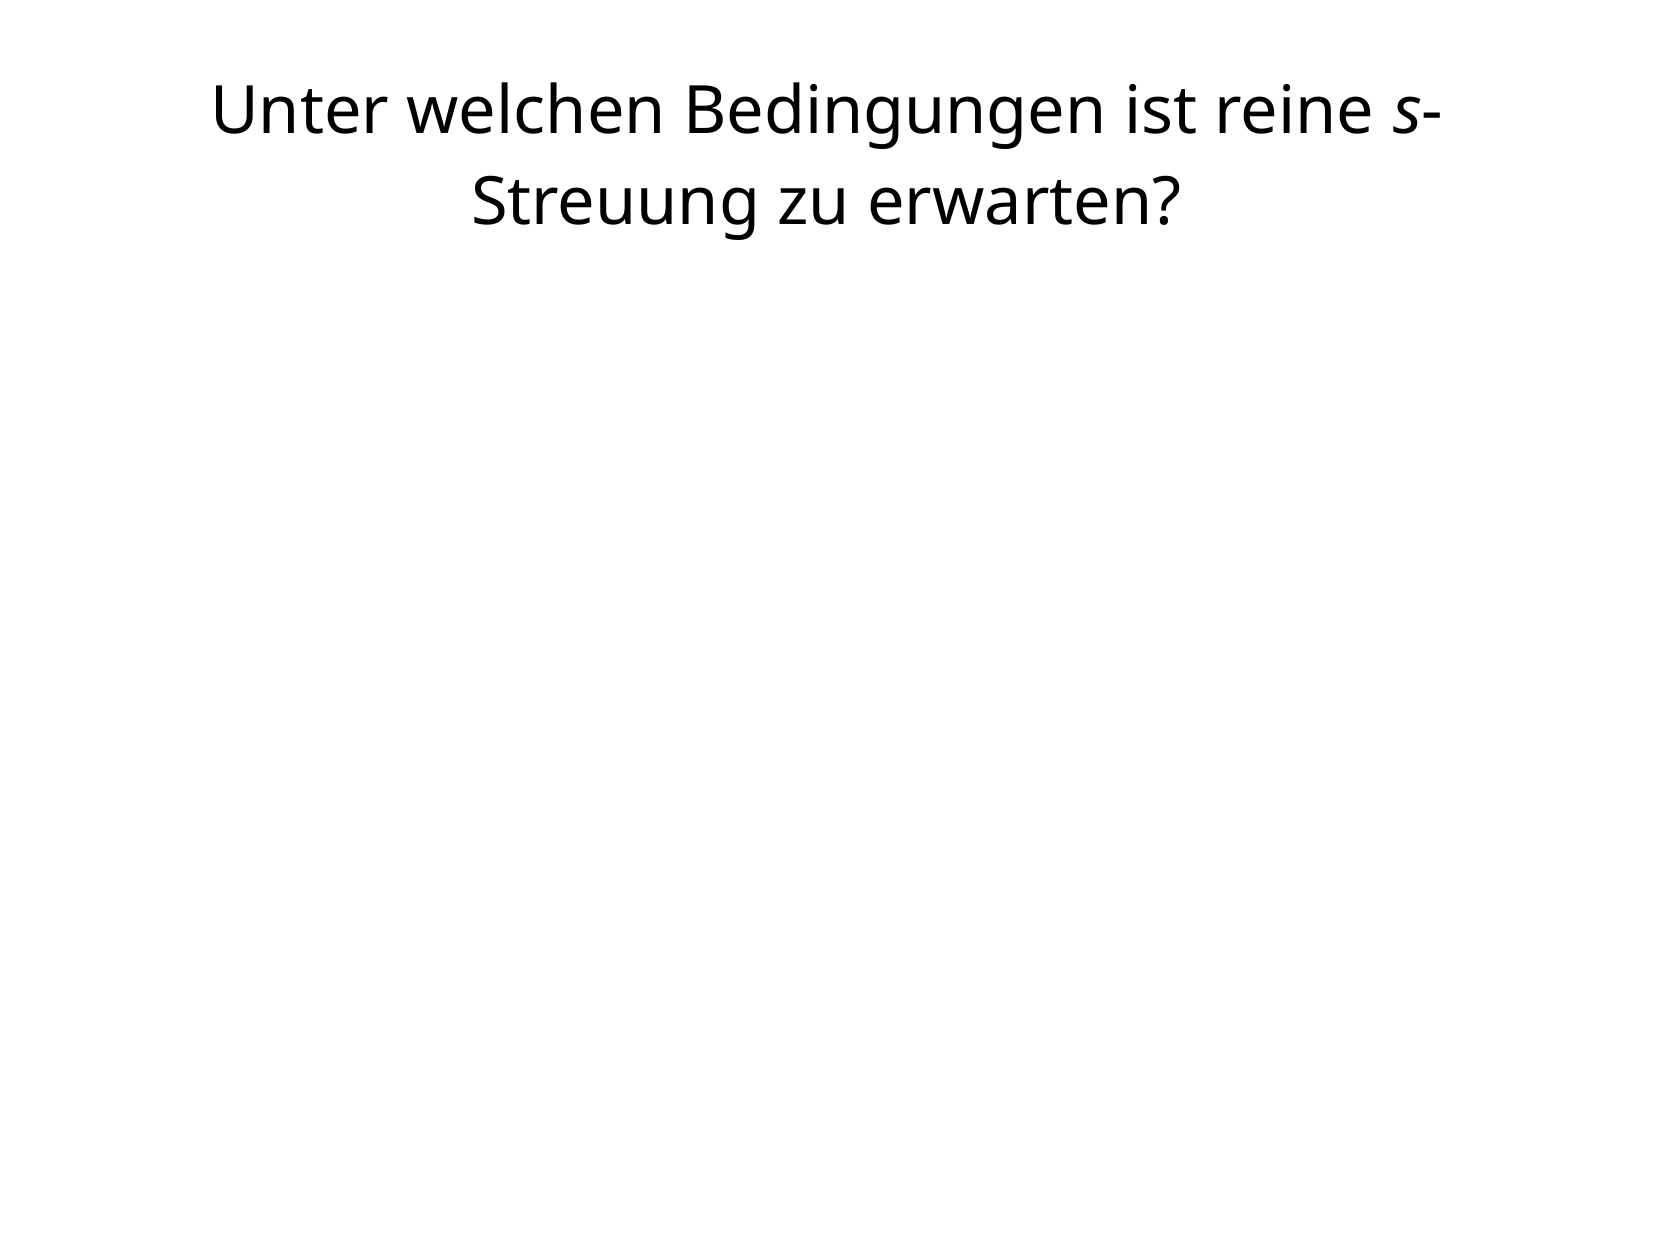

# Unter welchen Bedingungen ist reine s-Streuung zu erwarten?